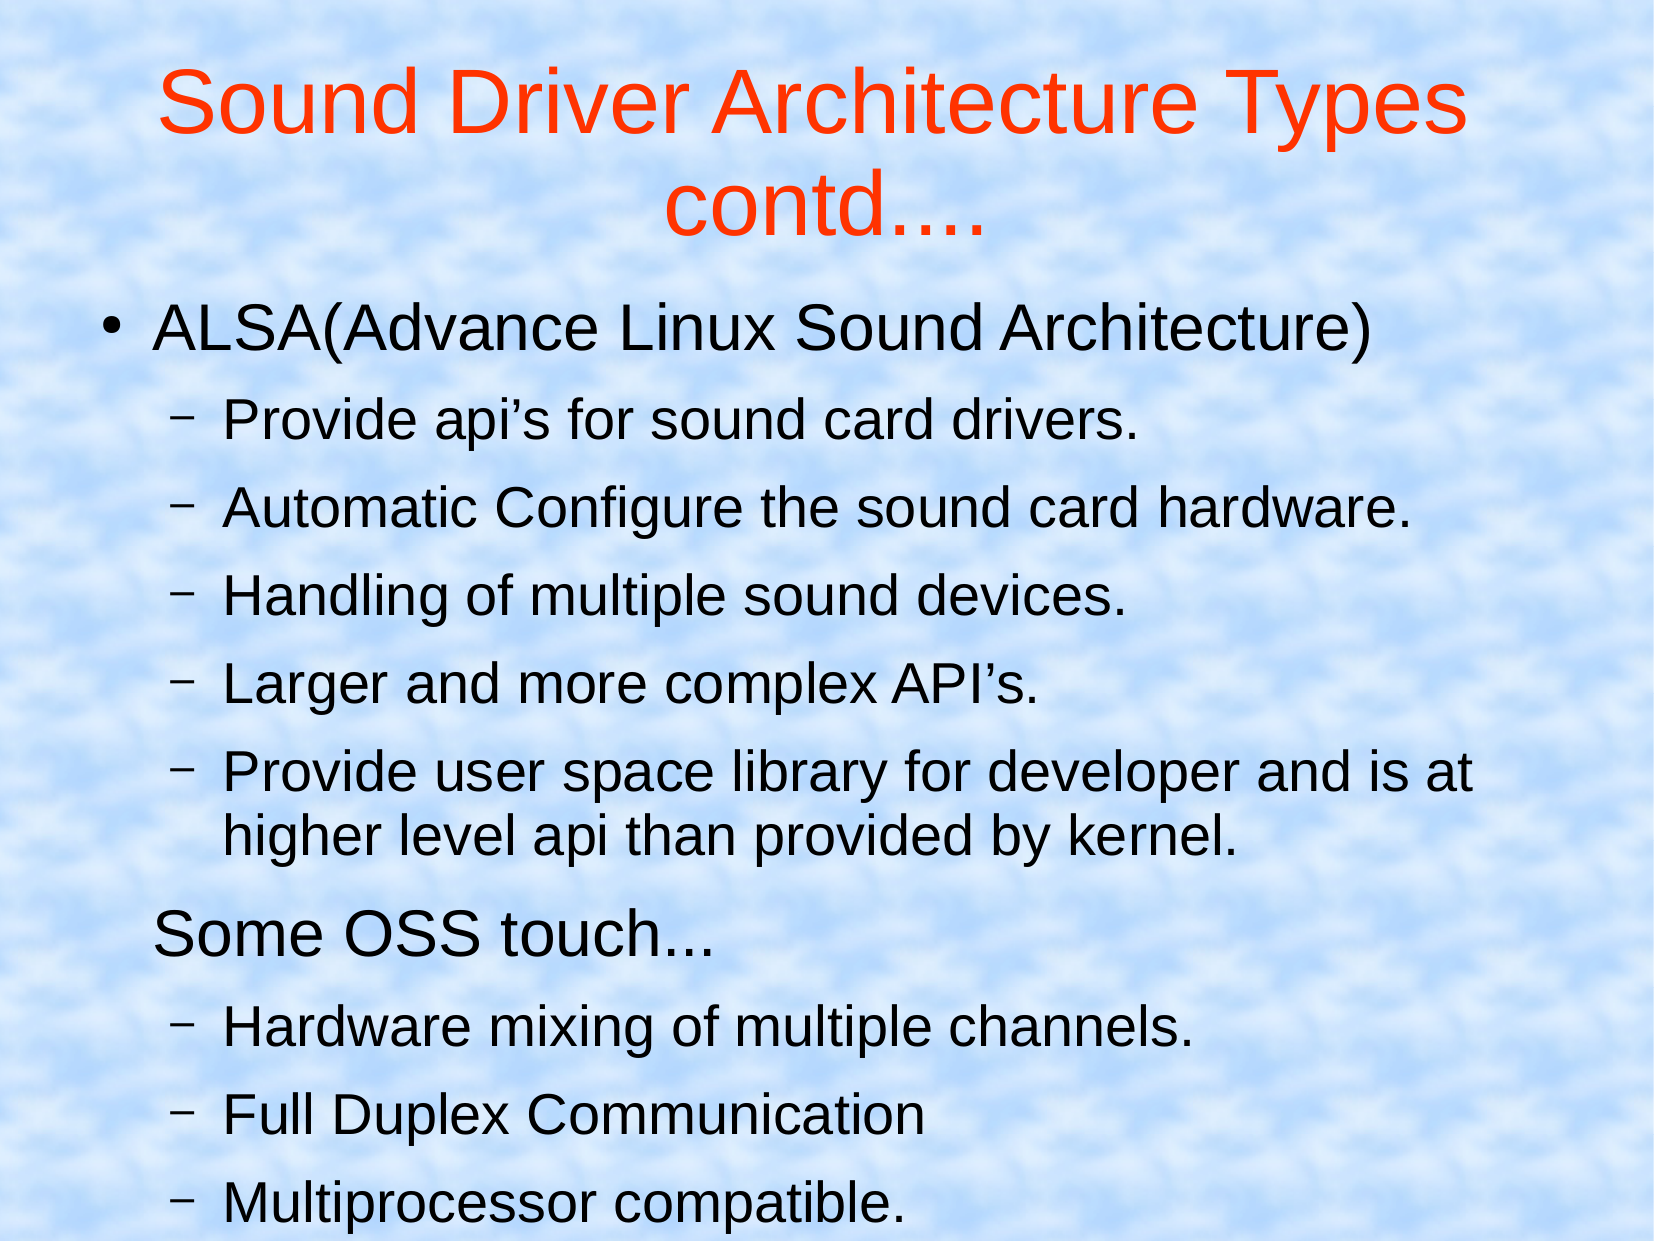

# Sound Driver Architecture Types contd....
ALSA(Advance Linux Sound Architecture)
Provide api’s for sound card drivers.
Automatic Configure the sound card hardware.
Handling of multiple sound devices.
Larger and more complex API’s.
Provide user space library for developer and is at higher level api than provided by kernel.
Some OSS touch...
Hardware mixing of multiple channels.
Full Duplex Communication
Multiprocessor compatible.